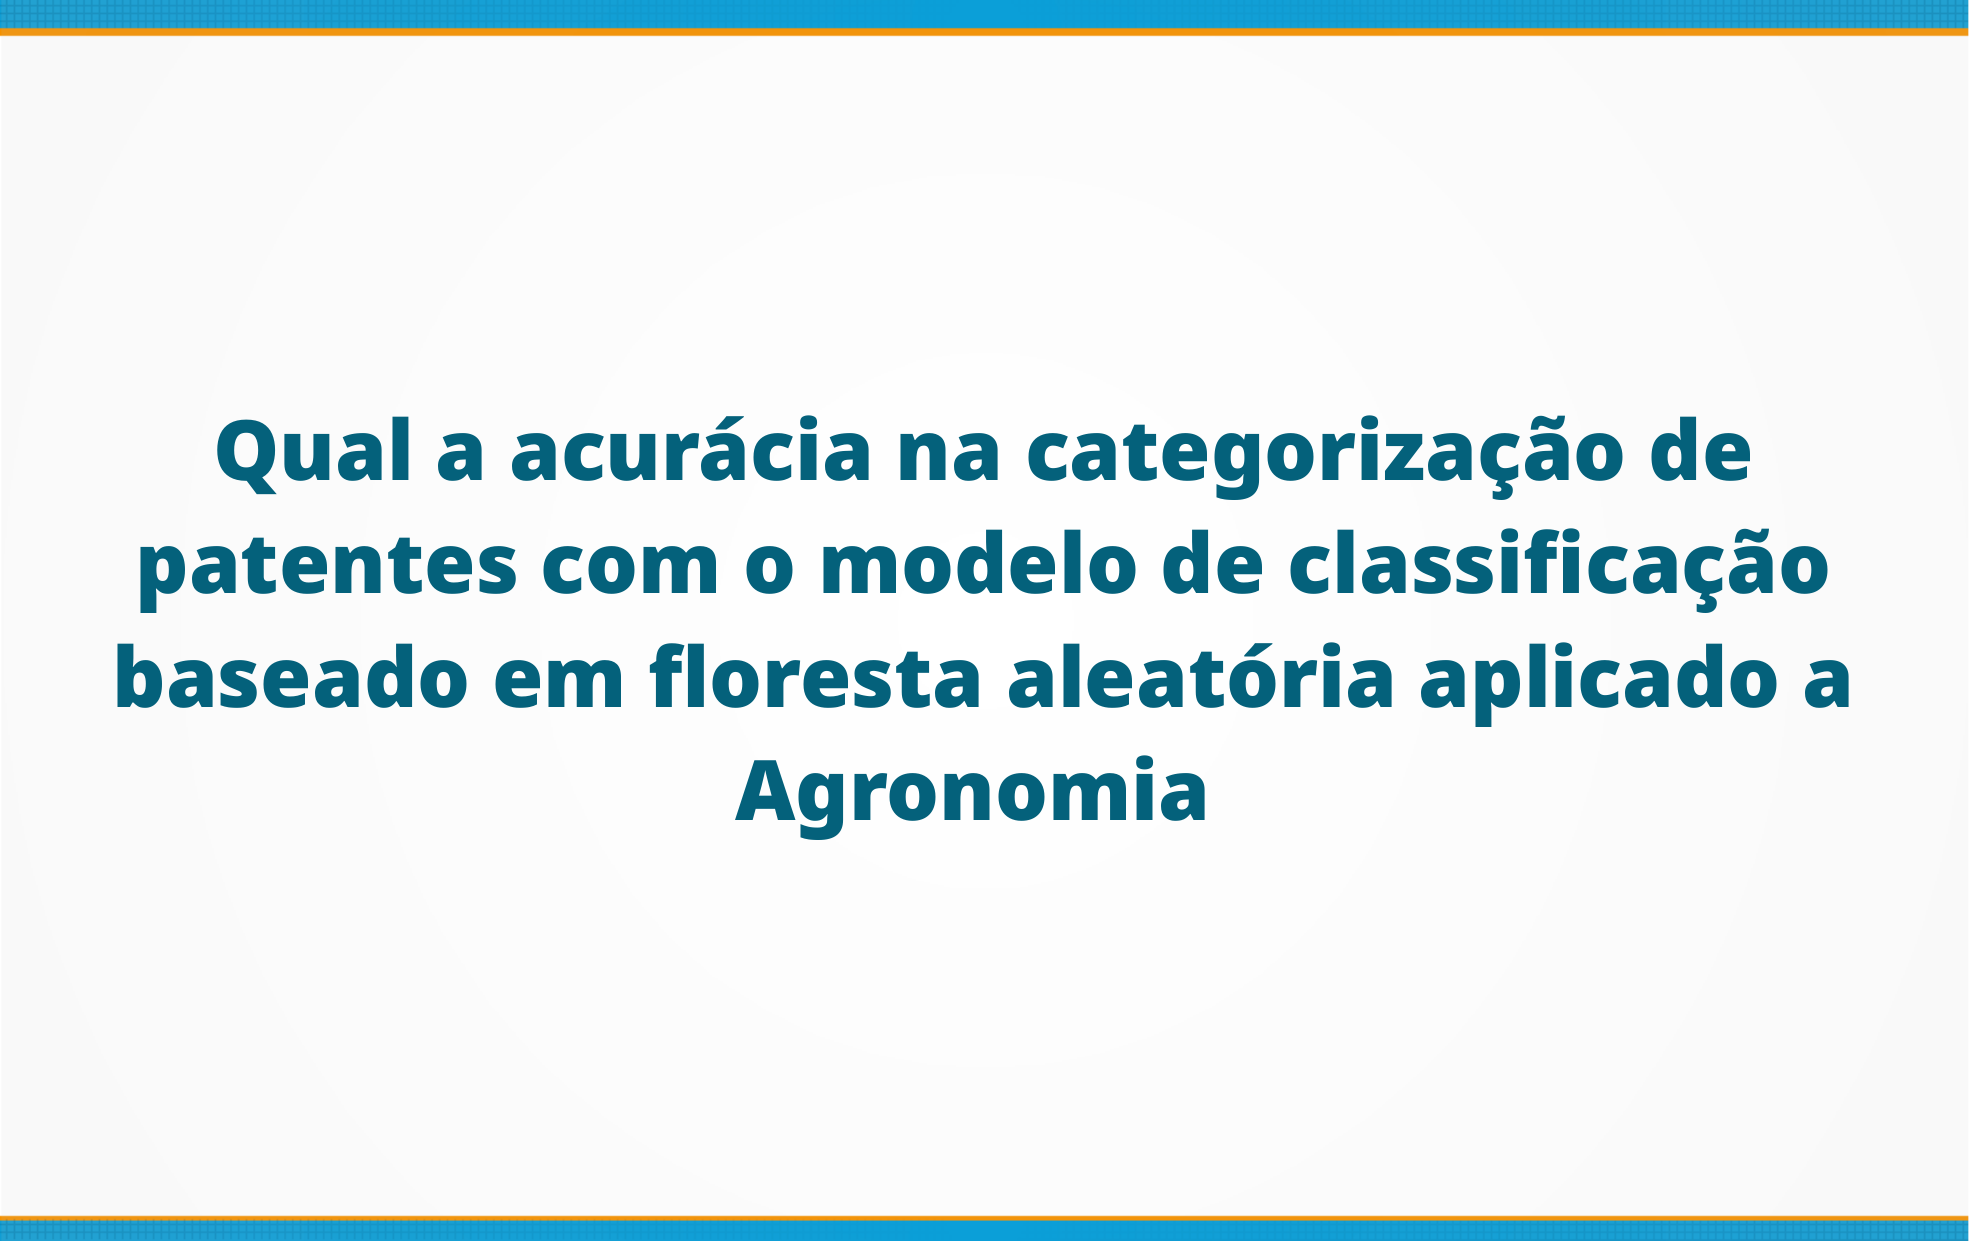

# Qual a acurácia na categorização de patentes com o modelo de classificação baseado em floresta aleatória aplicado a Agronomia